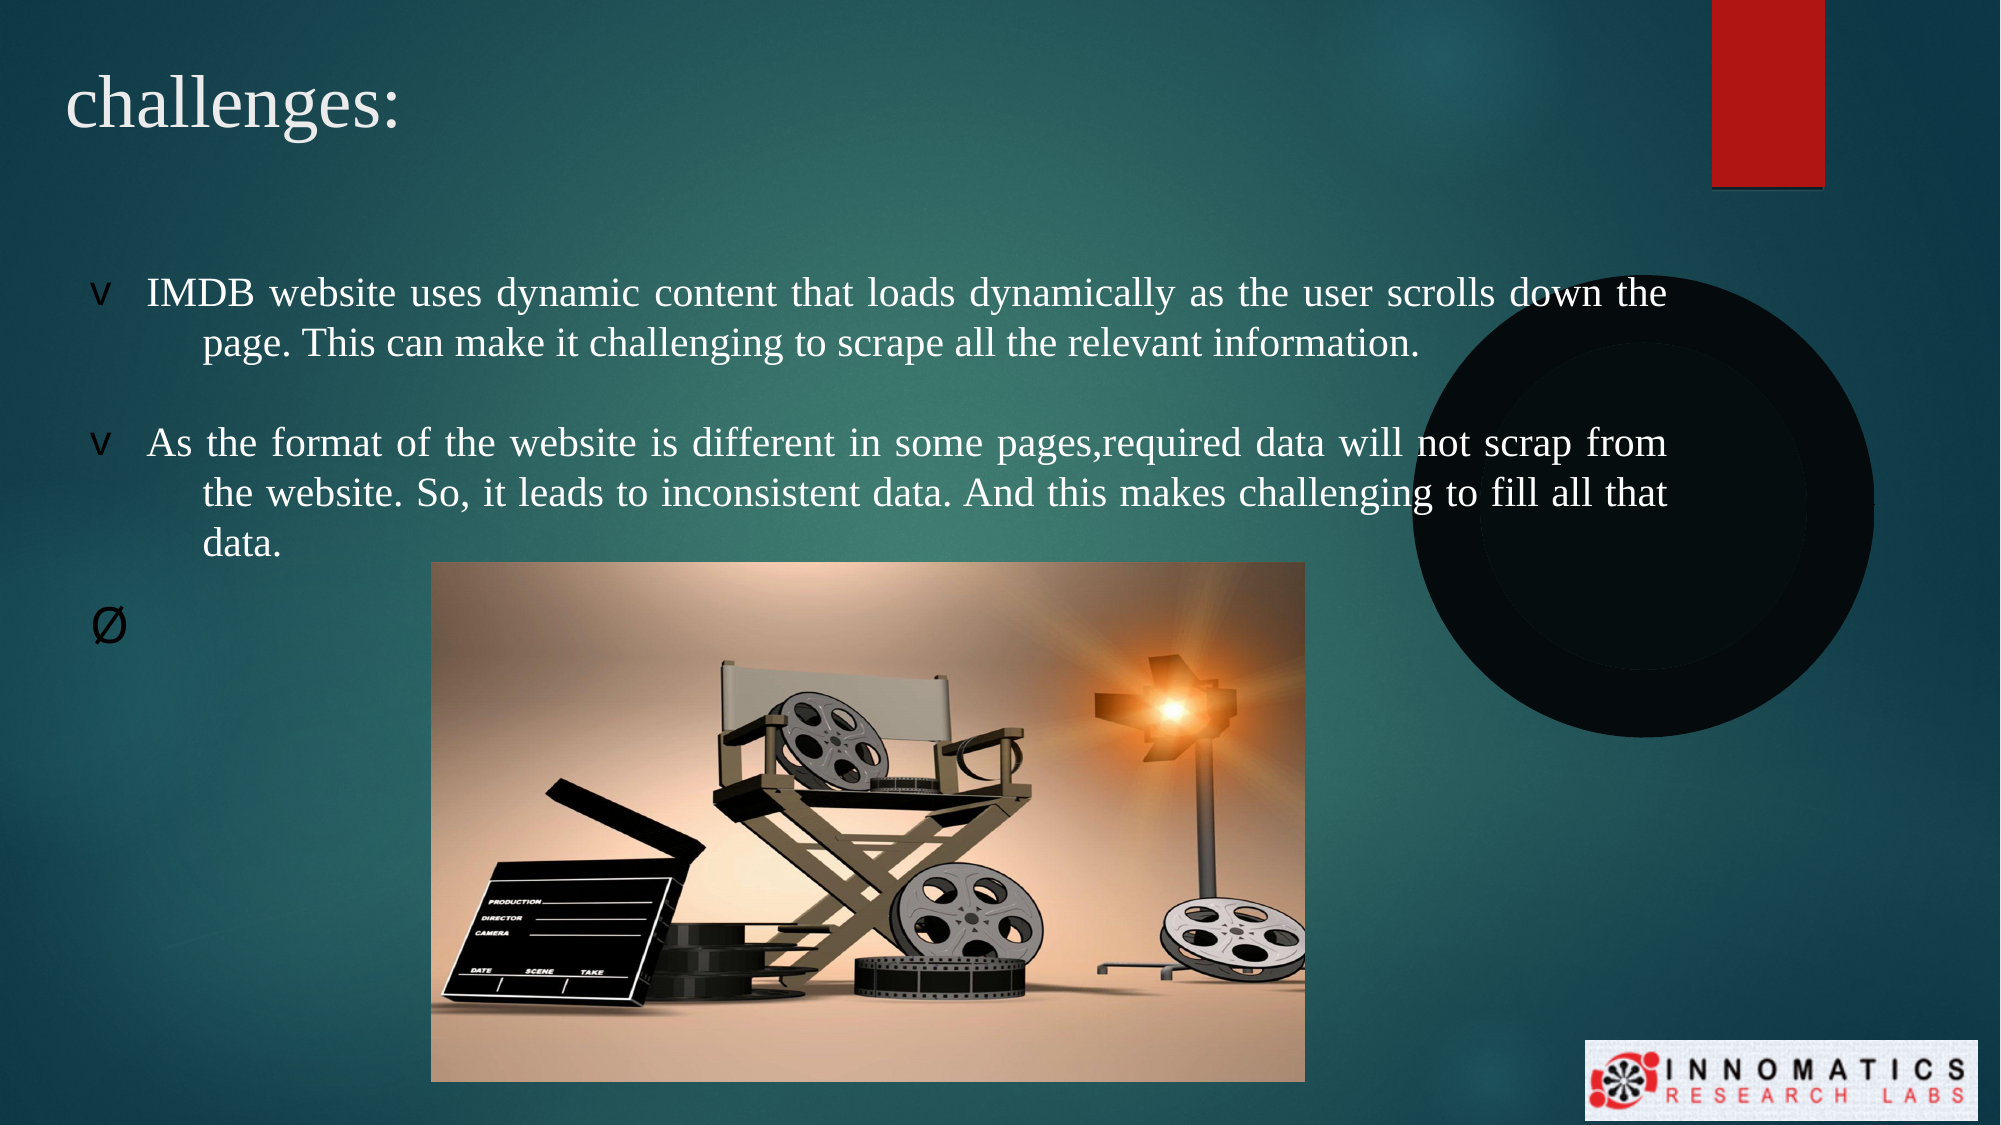

# challenges:
IMDB website uses dynamic content that loads dynamically as the user scrolls down the page. This can make it challenging to scrape all the relevant information.
As the format of the website is different in some pages,required data will not scrap from the website. So, it leads to inconsistent data. And this makes challenging to fill all that data.